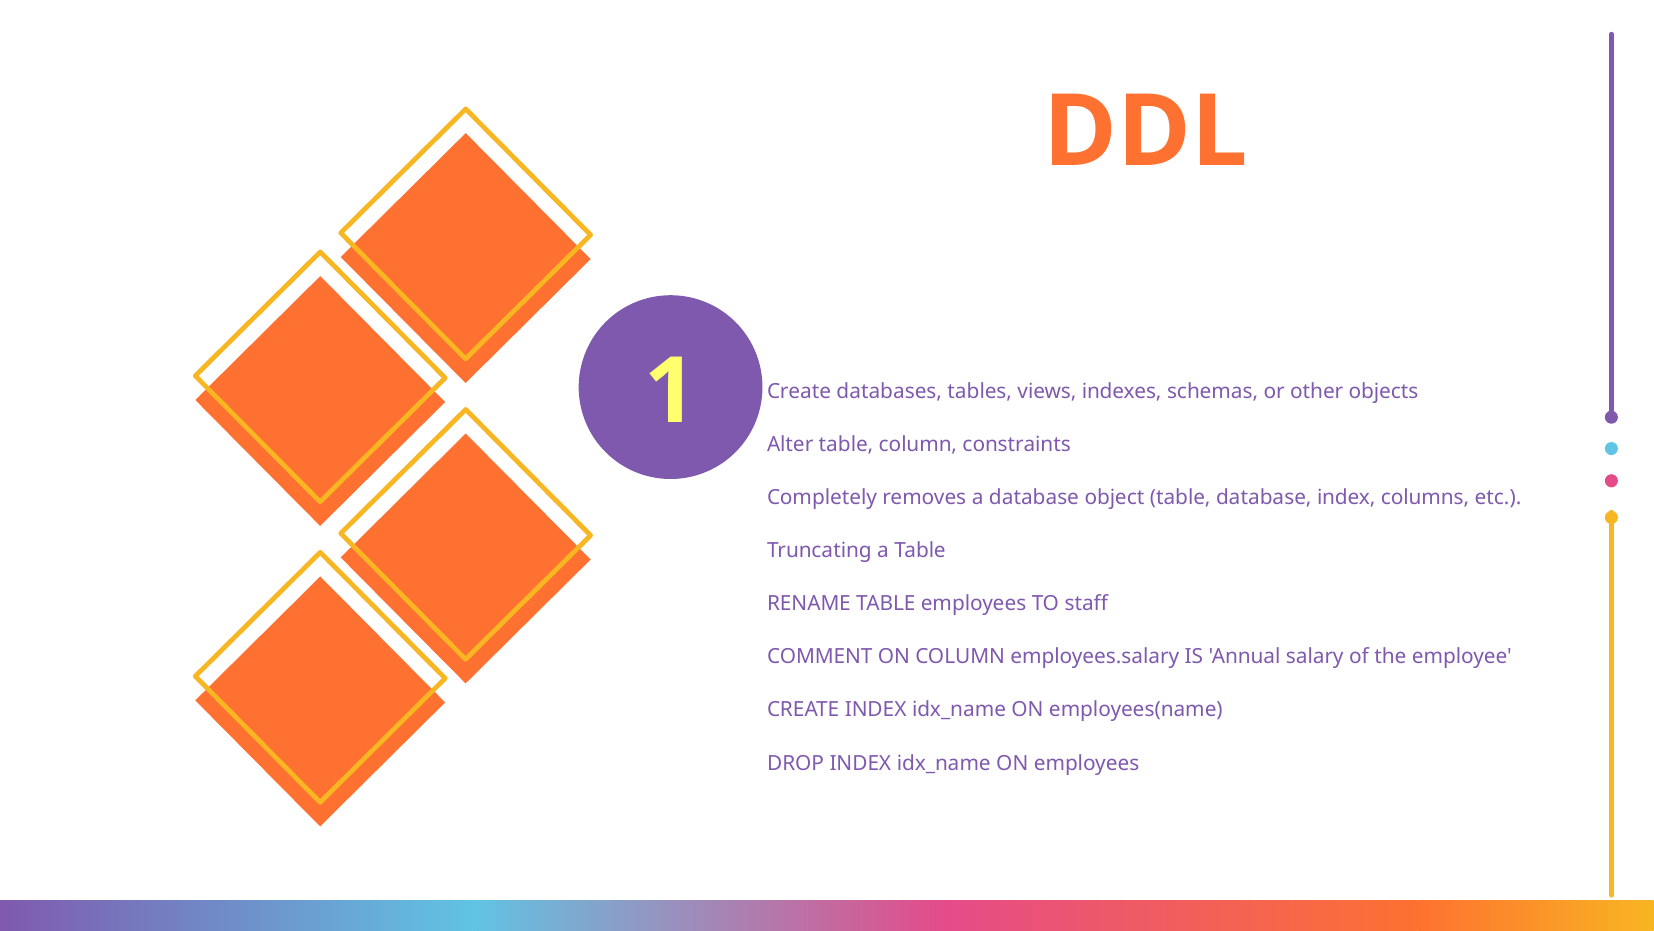

# DDL
1
Create databases, tables, views, indexes, schemas, or other objects
Alter table, column, constraints
Completely removes a database object (table, database, index, columns, etc.).
Truncating a Table
RENAME TABLE employees TO staff
COMMENT ON COLUMN employees.salary IS 'Annual salary of the employee'
CREATE INDEX idx_name ON employees(name)
DROP INDEX idx_name ON employees